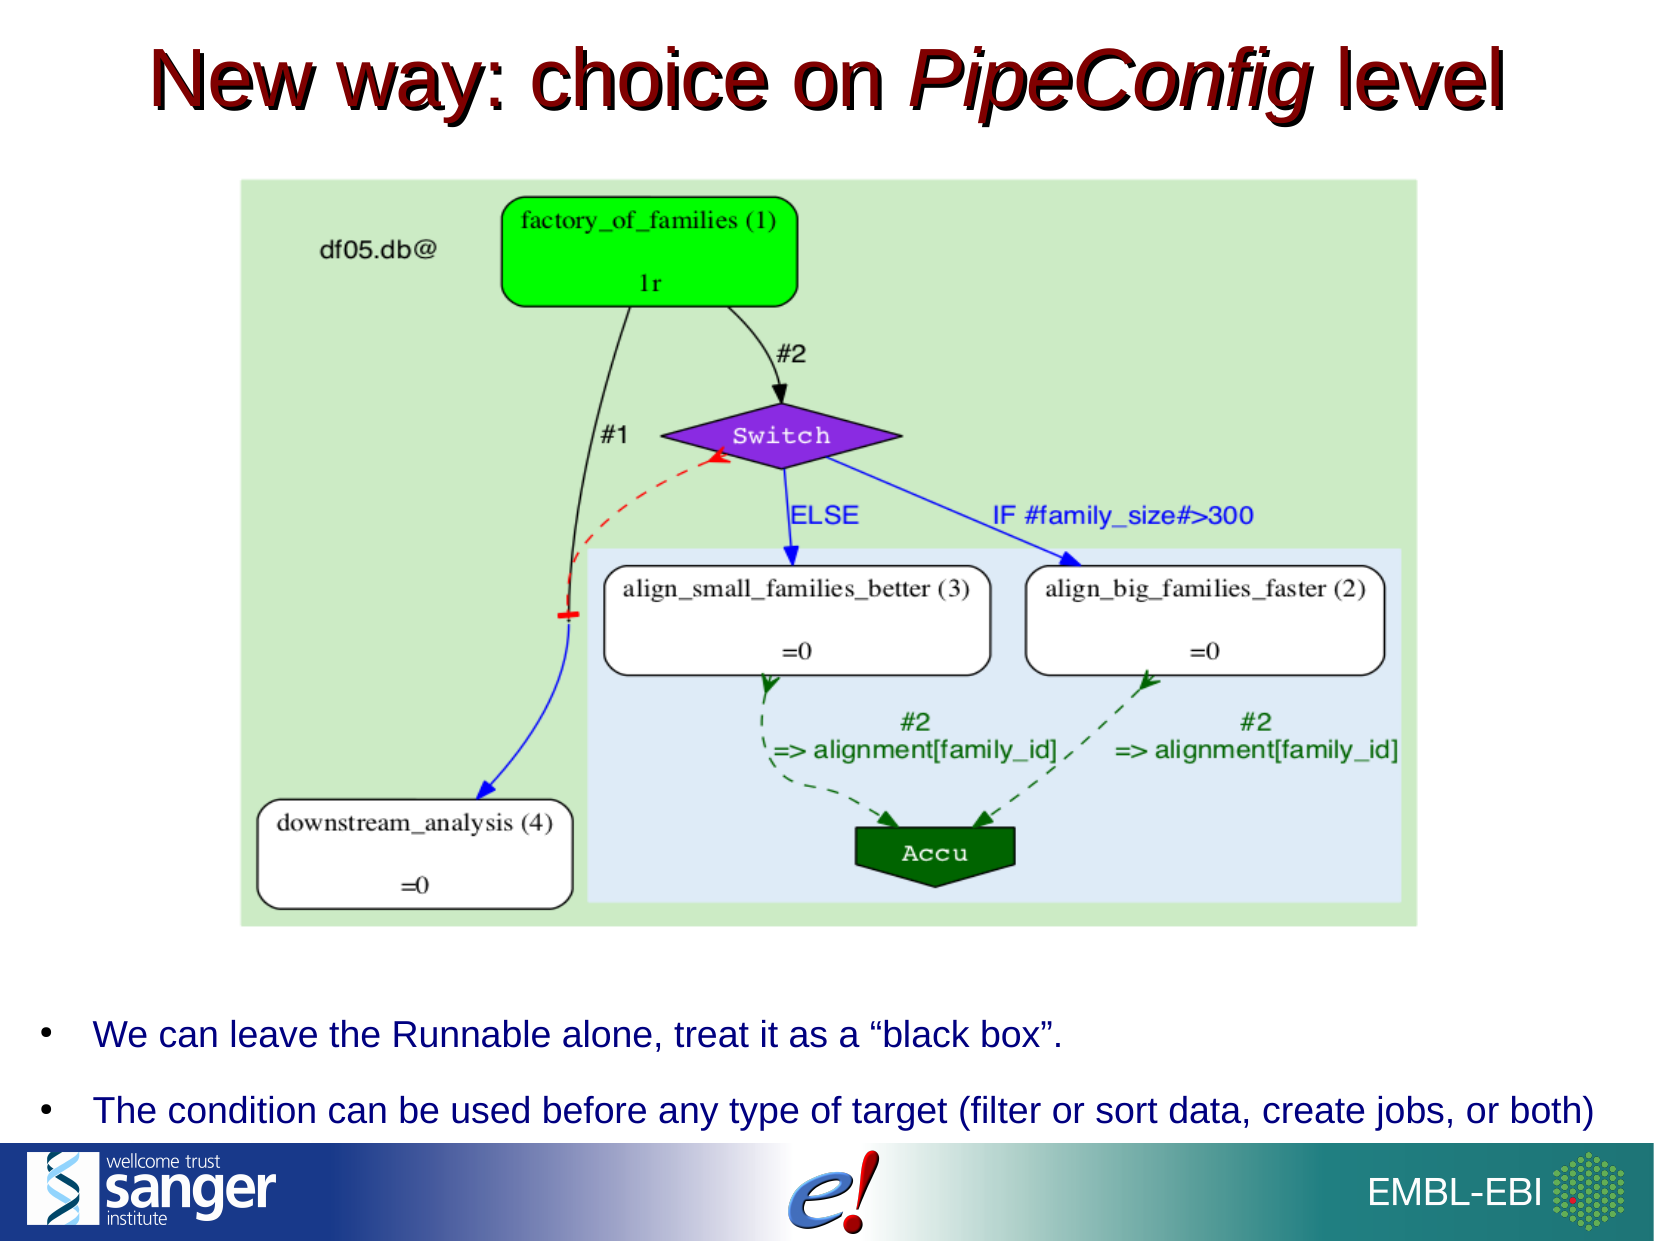

# New way: choice on PipeConfig level
We can leave the Runnable alone, treat it as a “black box”.
The condition can be used before any type of target (filter or sort data, create jobs, or both)